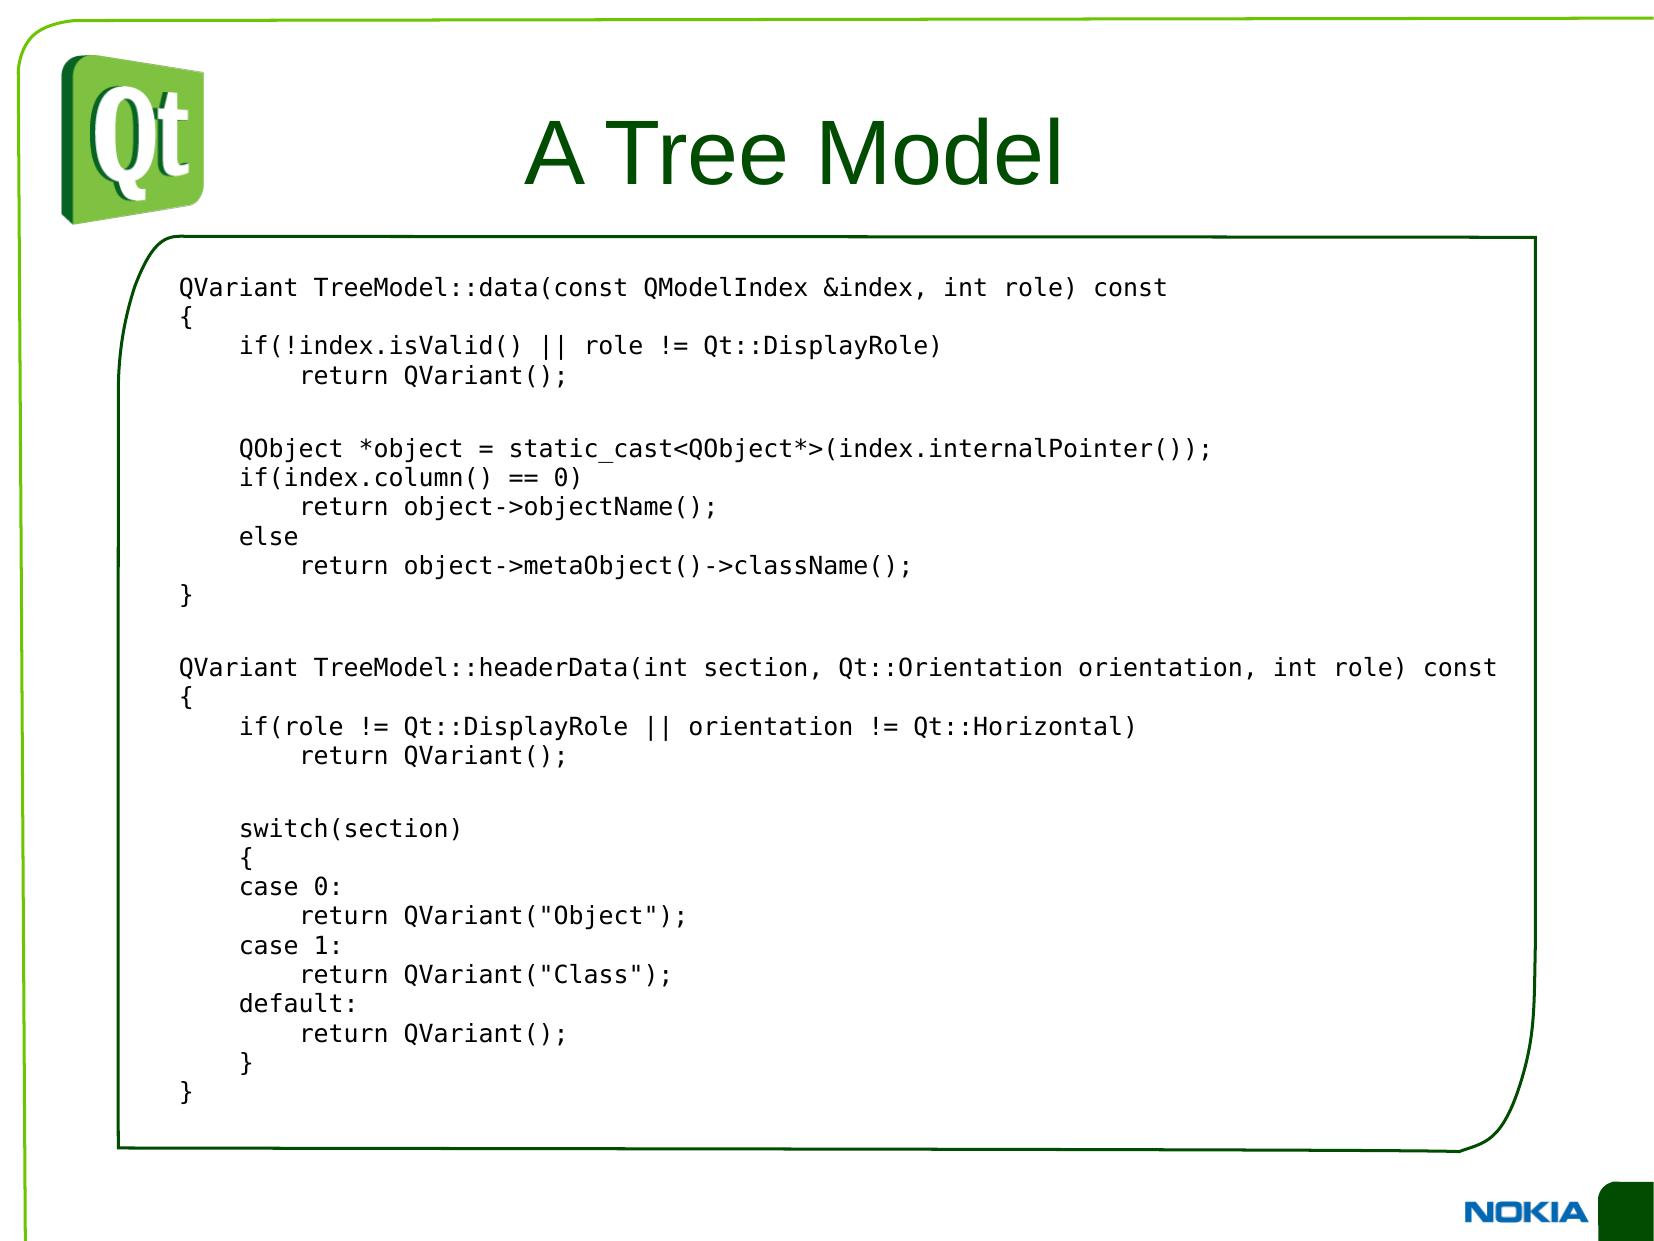

# A Tree Model
QVariant TreeModel::data(const QModelIndex &index, int role) const
{
 if(!index.isValid() || role != Qt::DisplayRole)
 return QVariant();
 QObject *object = static_cast<QObject*>(index.internalPointer());
 if(index.column() == 0)
 return object->objectName();
 else
 return object->metaObject()->className();
}
QVariant TreeModel::headerData(int section, Qt::Orientation orientation, int role) const
{
 if(role != Qt::DisplayRole || orientation != Qt::Horizontal)
 return QVariant();
 switch(section)
 {
 case 0:
 return QVariant("Object");
 case 1:
 return QVariant("Class");
 default:
 return QVariant();
 }
}